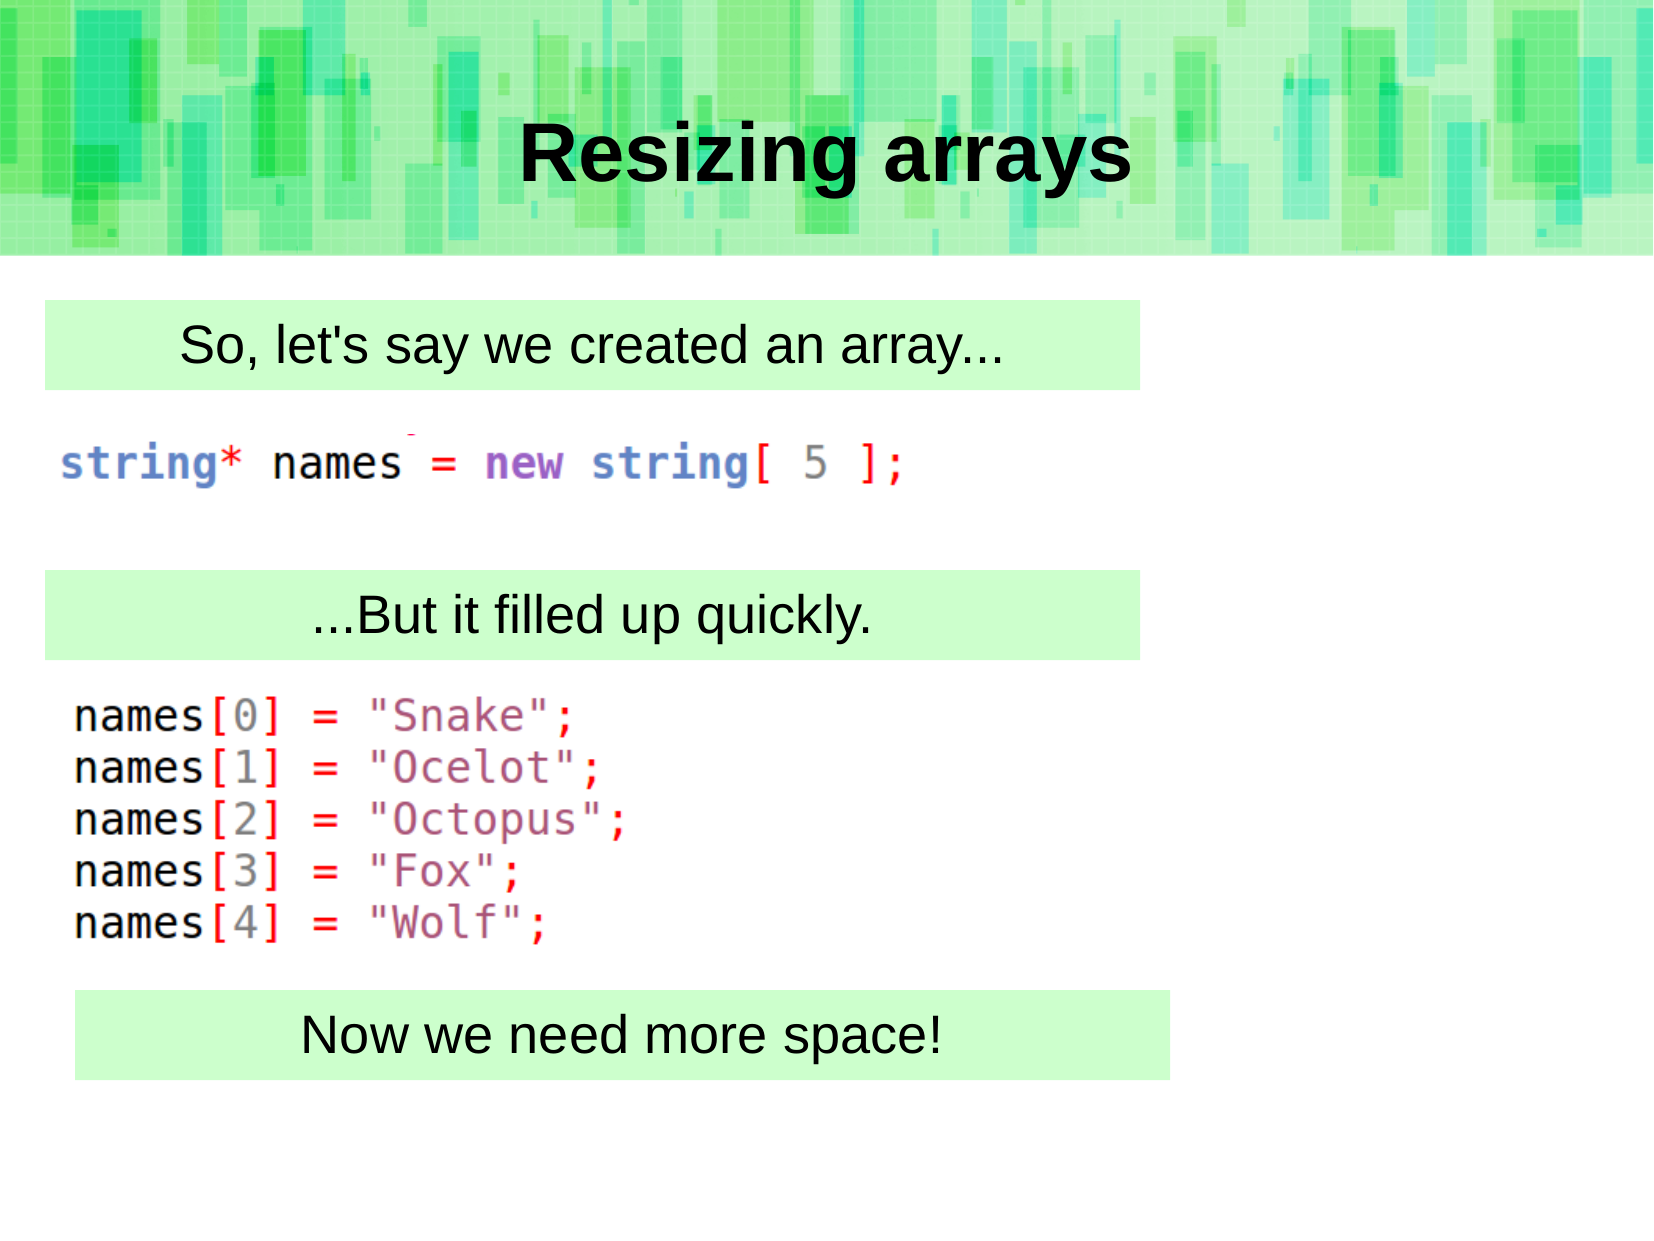

# Resizing arrays
So, let's say we created an array...
...But it filled up quickly.
Now we need more space!